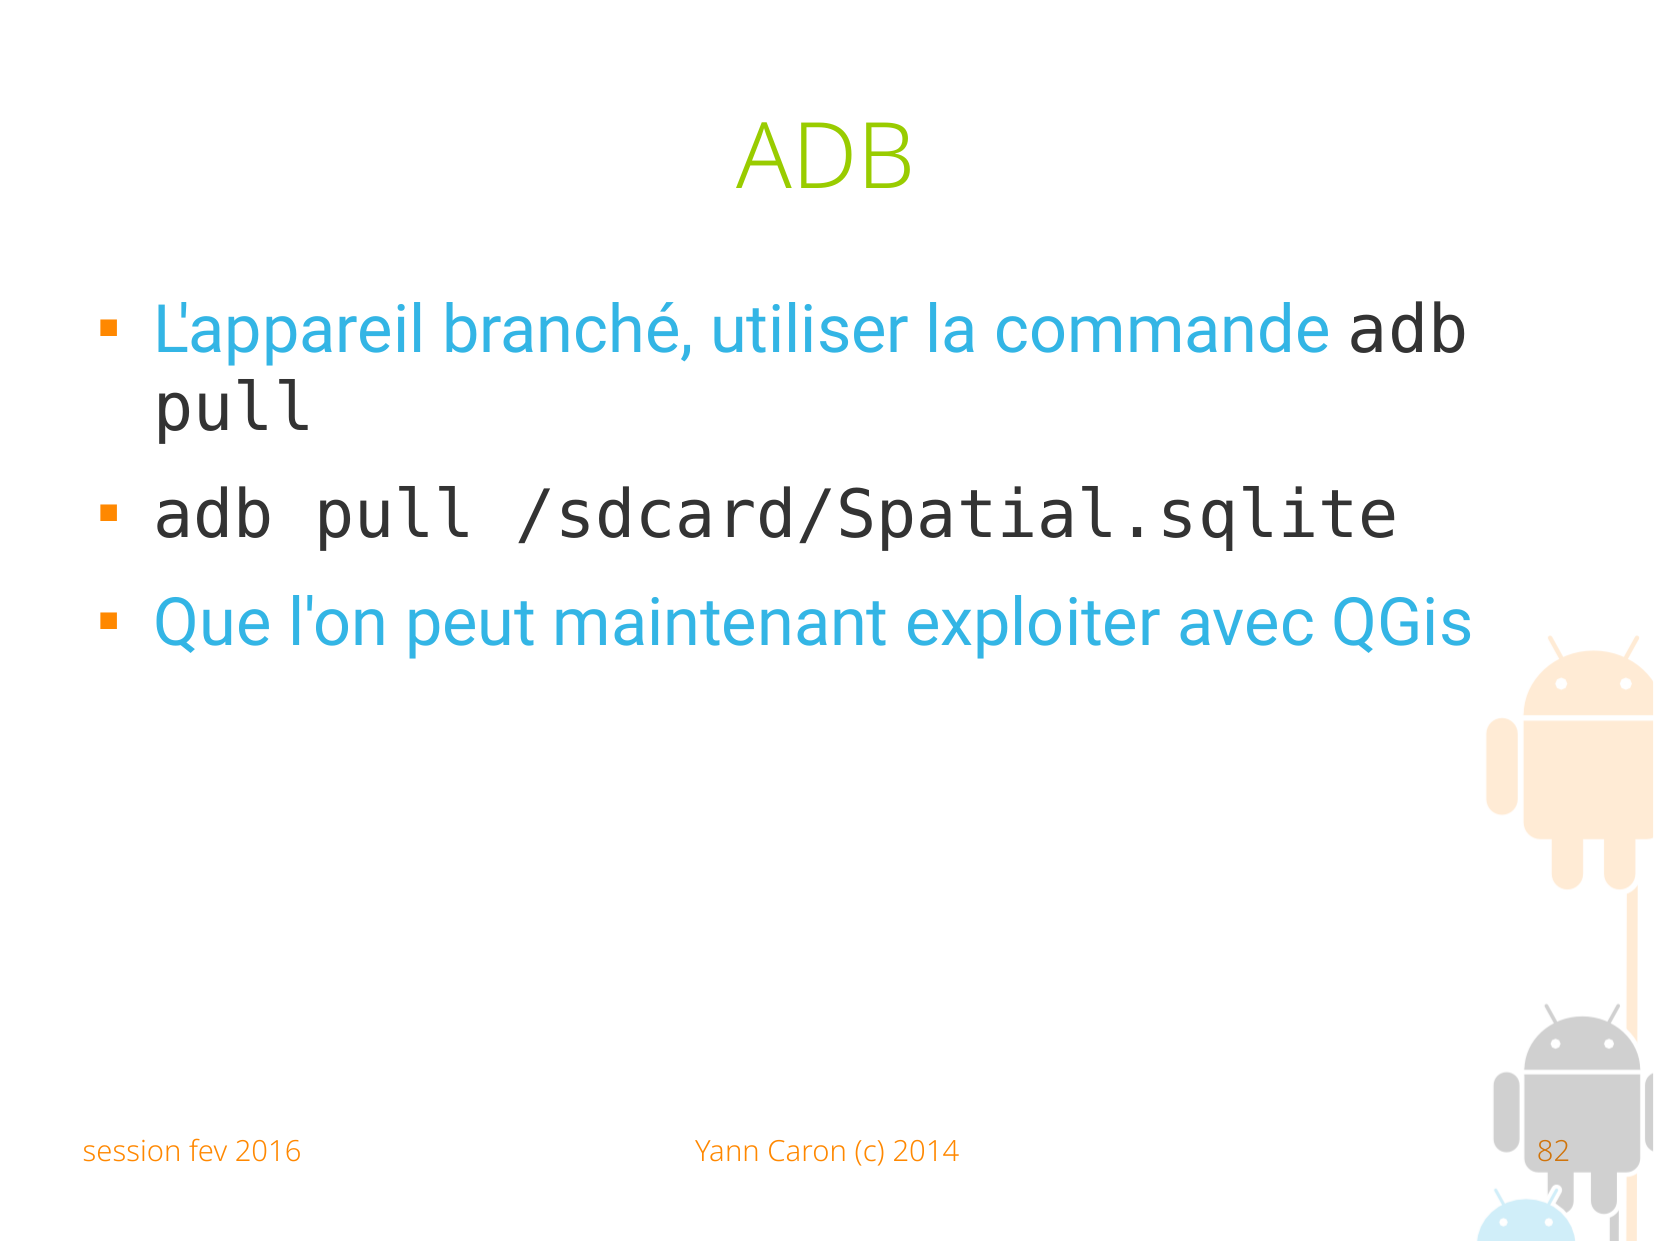

# ADB
L'appareil branché, utiliser la commande adb pull
adb pull /sdcard/Spatial.sqlite
Que l'on peut maintenant exploiter avec QGis
session fev 2016
Yann Caron (c) 2014
82